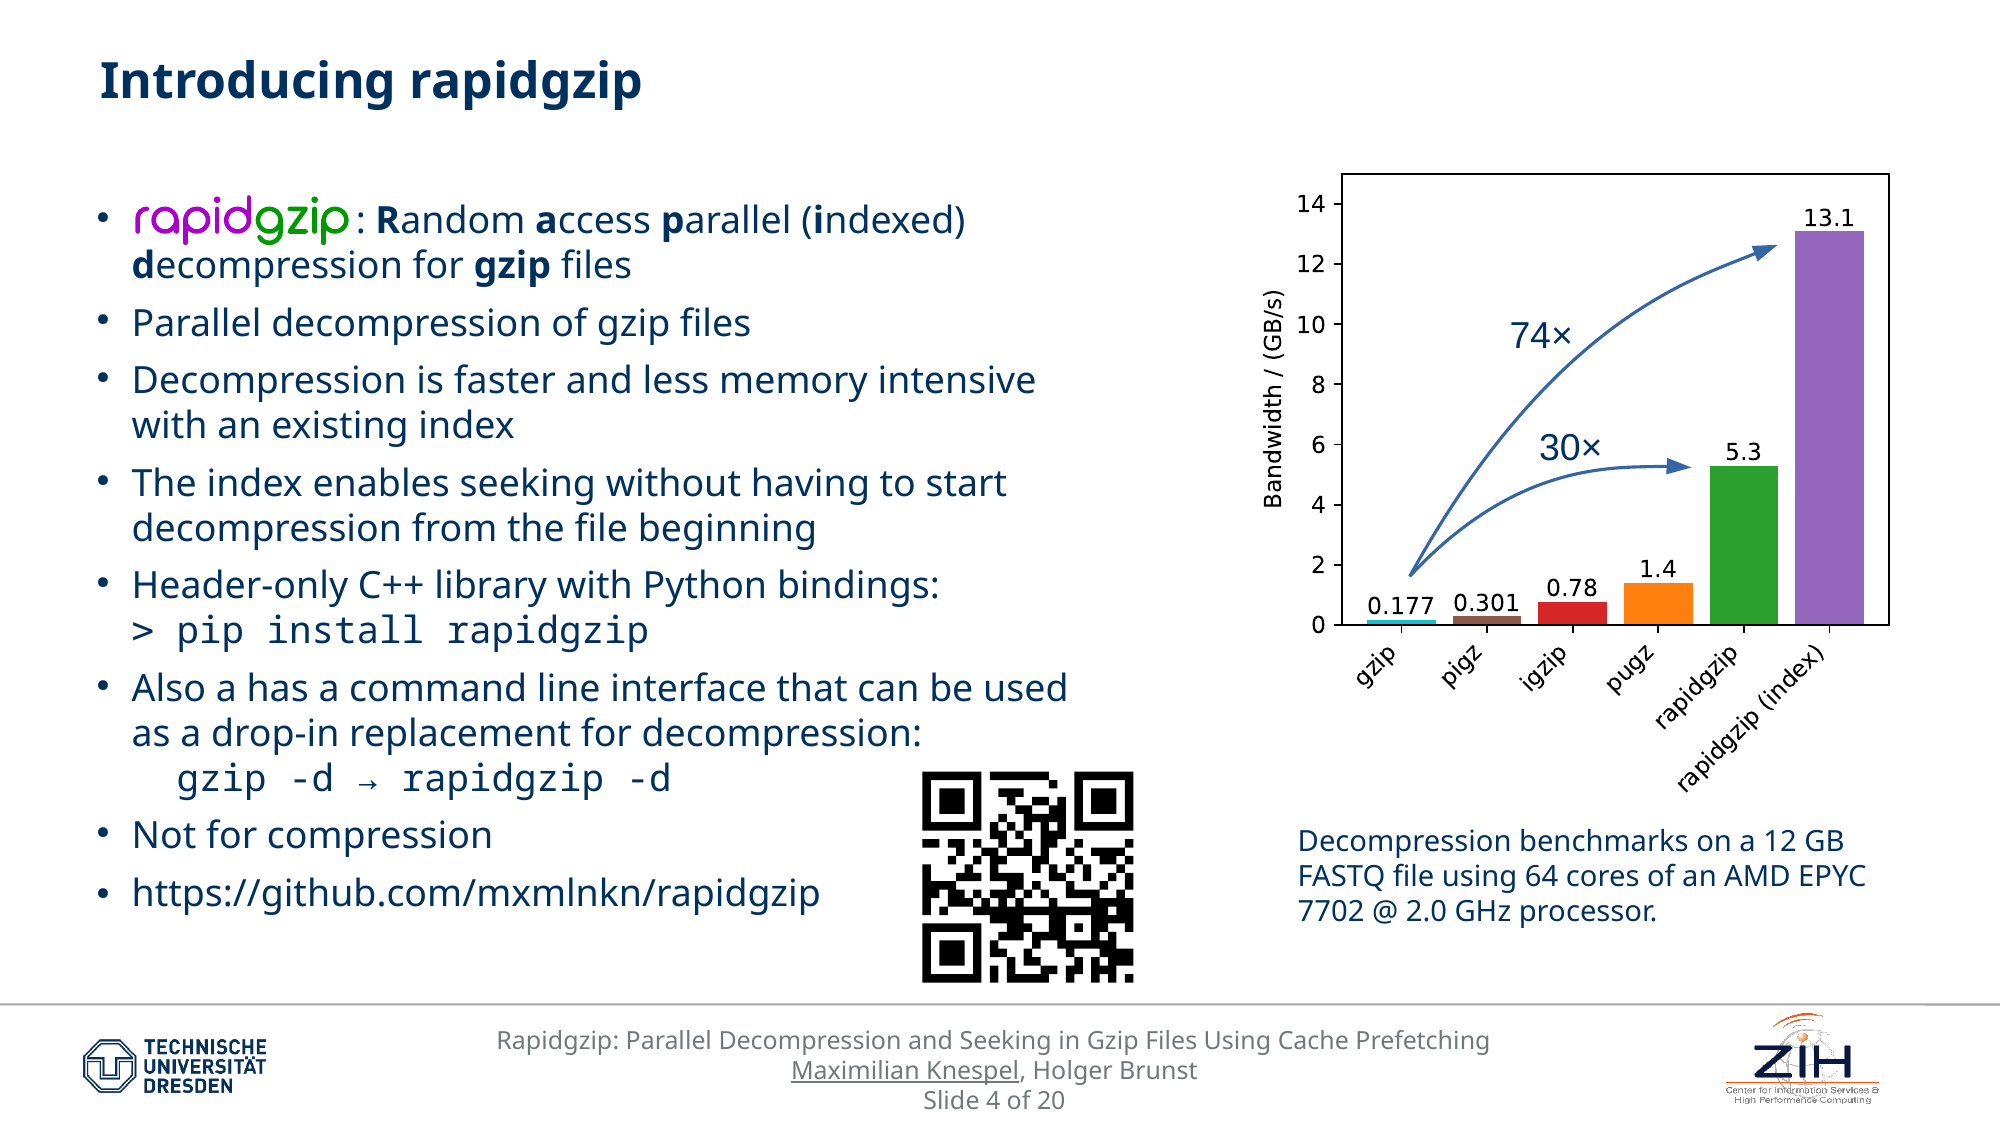

Introducing rapidgzip
# : Random access parallel (indexed) decompression for gzip files
Parallel decompression of gzip files
Decompression is faster and less memory intensive with an existing index
The index enables seeking without having to start decompression from the file beginning
Header-only C++ library with Python bindings:
> pip install rapidgzip
Also a has a command line interface that can be used as a drop-in replacement for decompression:
 gzip -d → rapidgzip -d
Not for compression
https://github.com/mxmlnkn/rapidgzip
74×
30×
Decompression benchmarks on a 12 GB FASTQ file using 64 cores of an AMD EPYC 7702 @ 2.0 GHz processor.